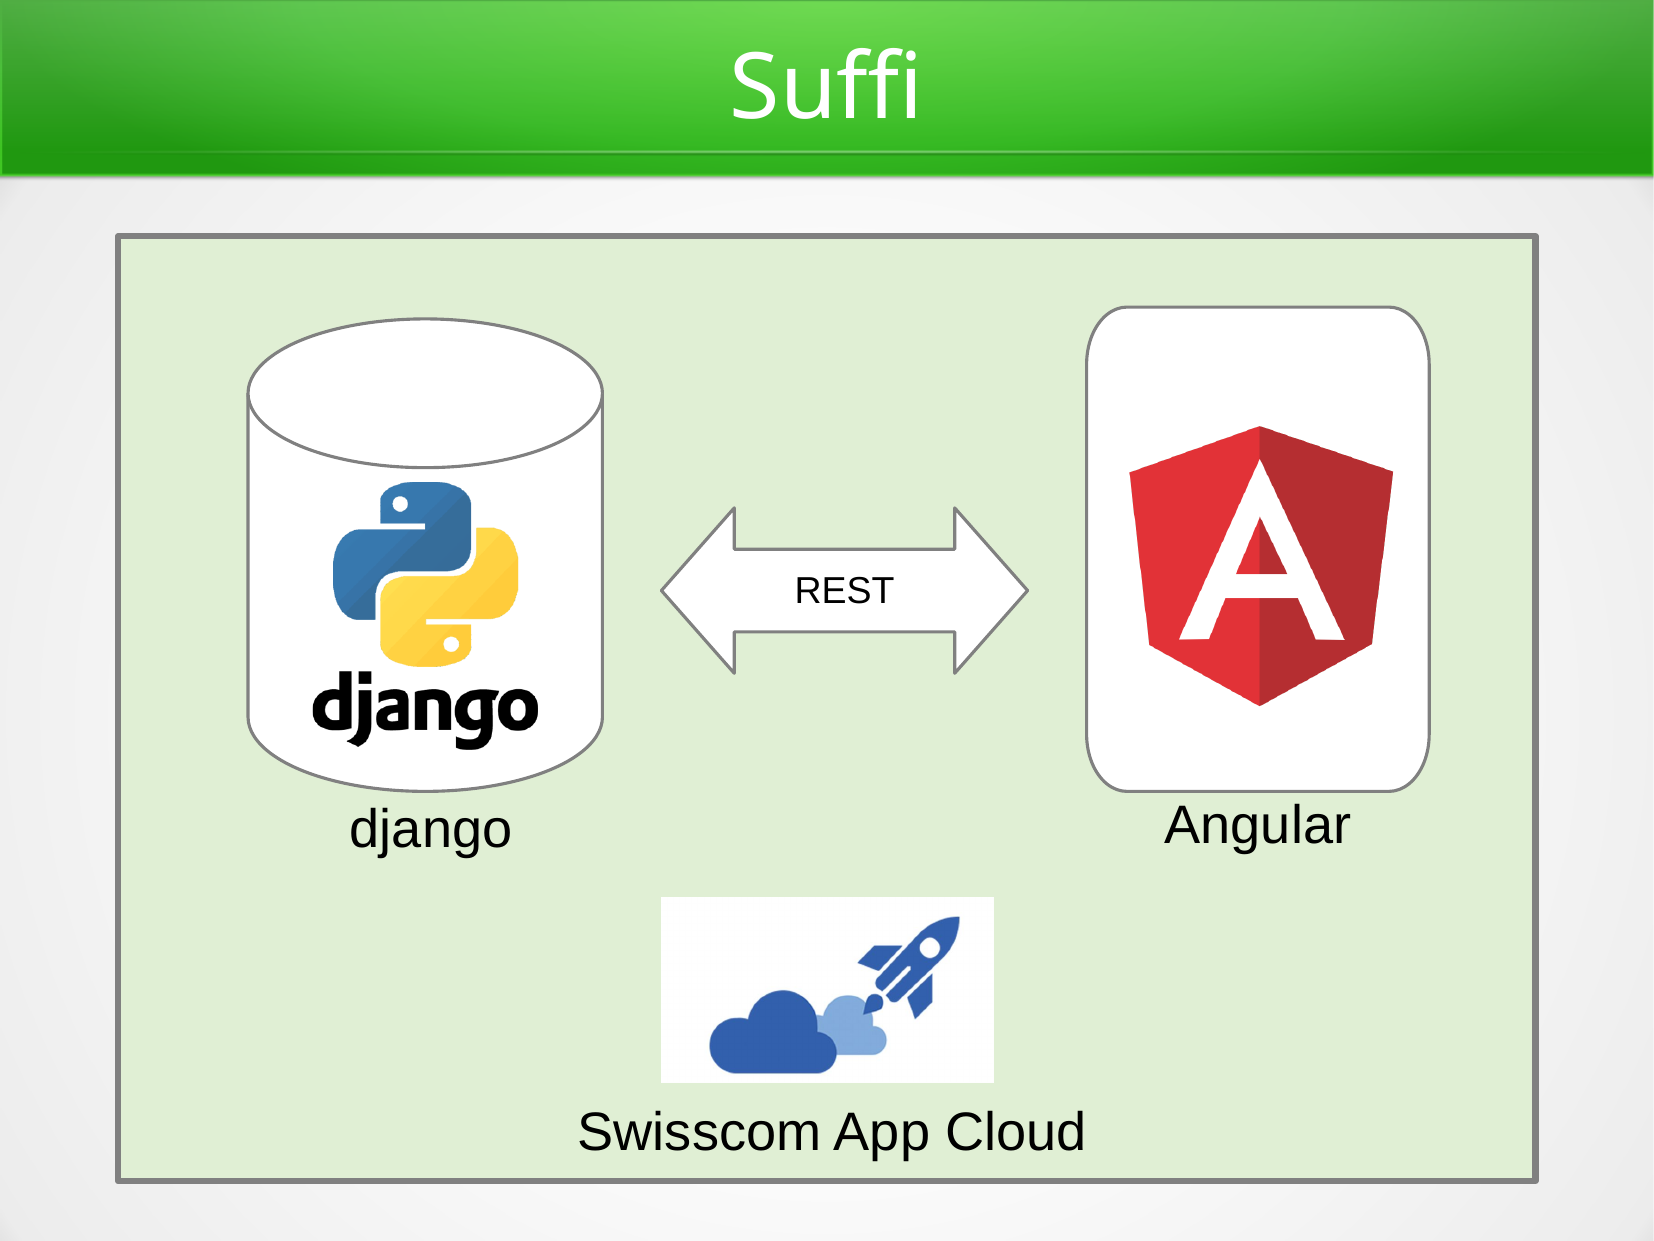

# Suffi
REST
Angular
django
Swisscom App Cloud